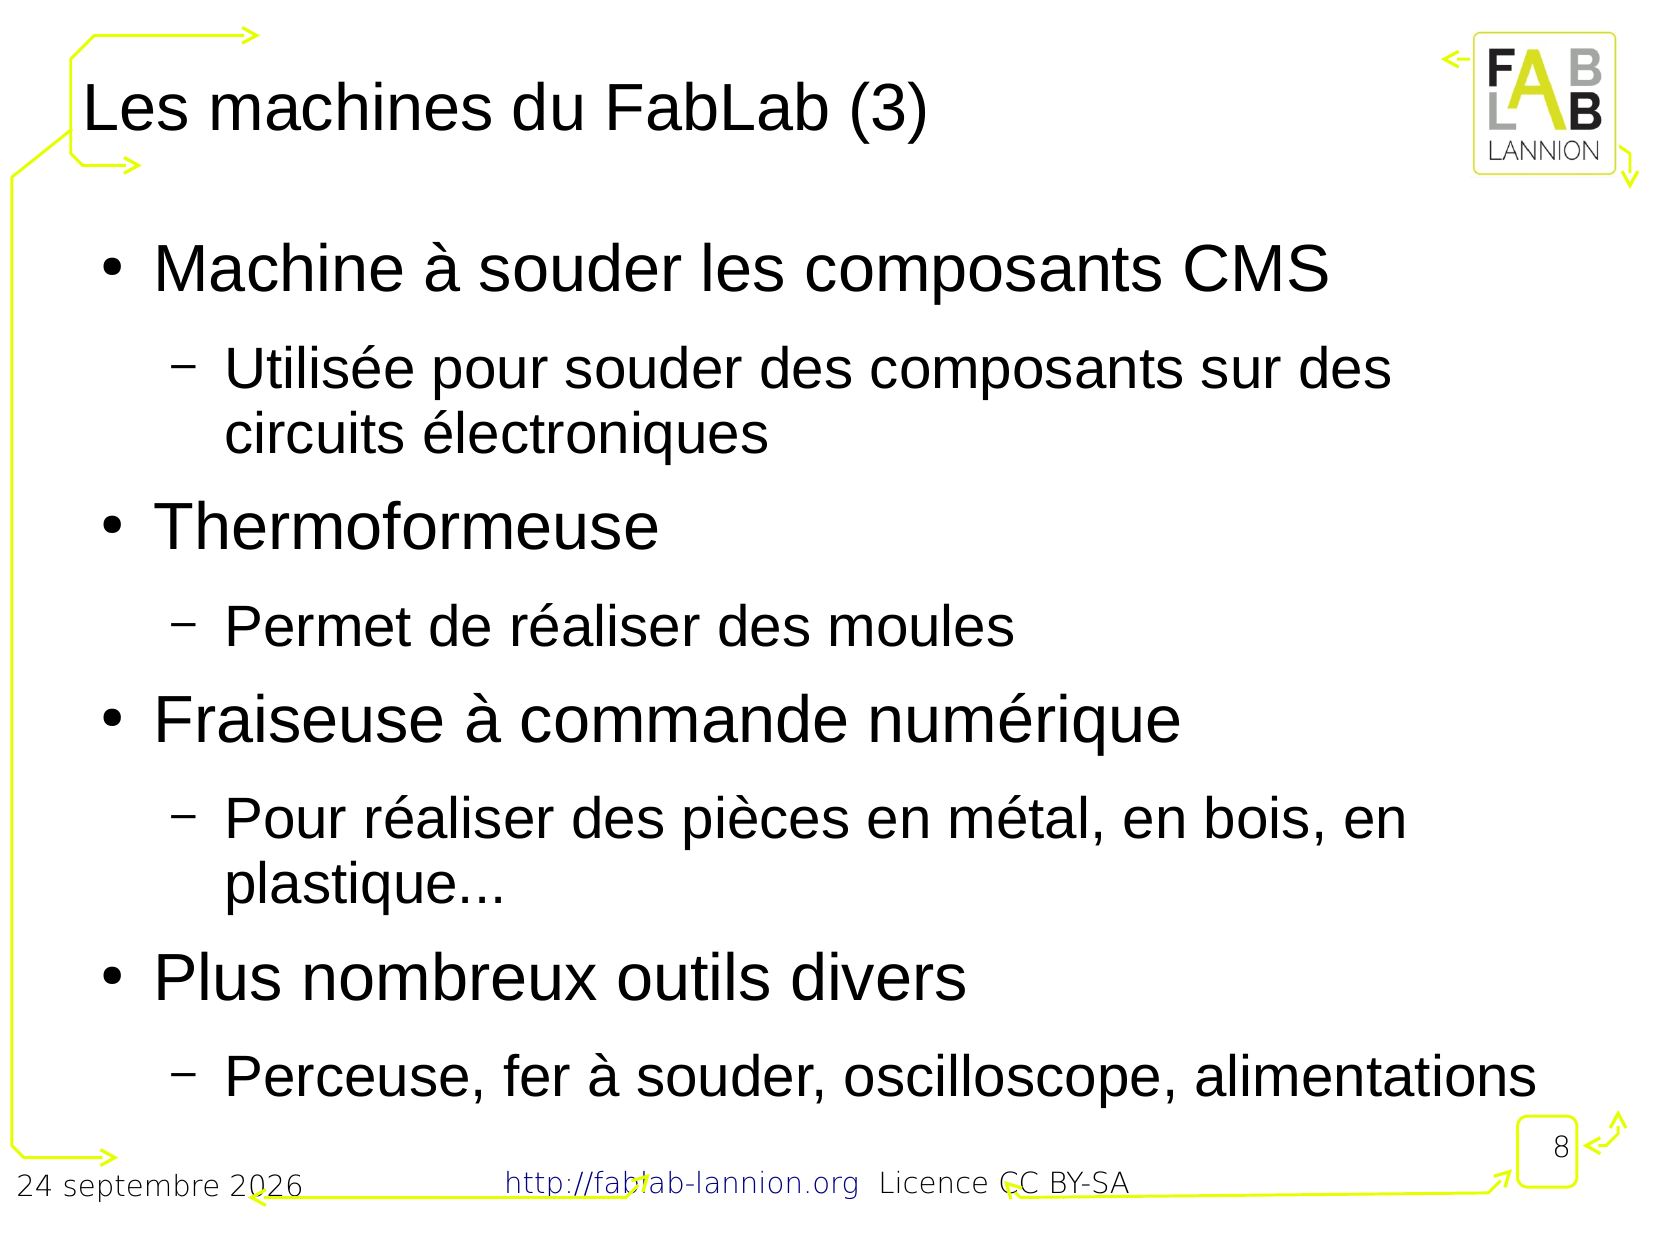

# Les machines du FabLab (3)
Machine à souder les composants CMS
Utilisée pour souder des composants sur des circuits électroniques
Thermoformeuse
Permet de réaliser des moules
Fraiseuse à commande numérique
Pour réaliser des pièces en métal, en bois, en plastique...
Plus nombreux outils divers
Perceuse, fer à souder, oscilloscope, alimentations
8